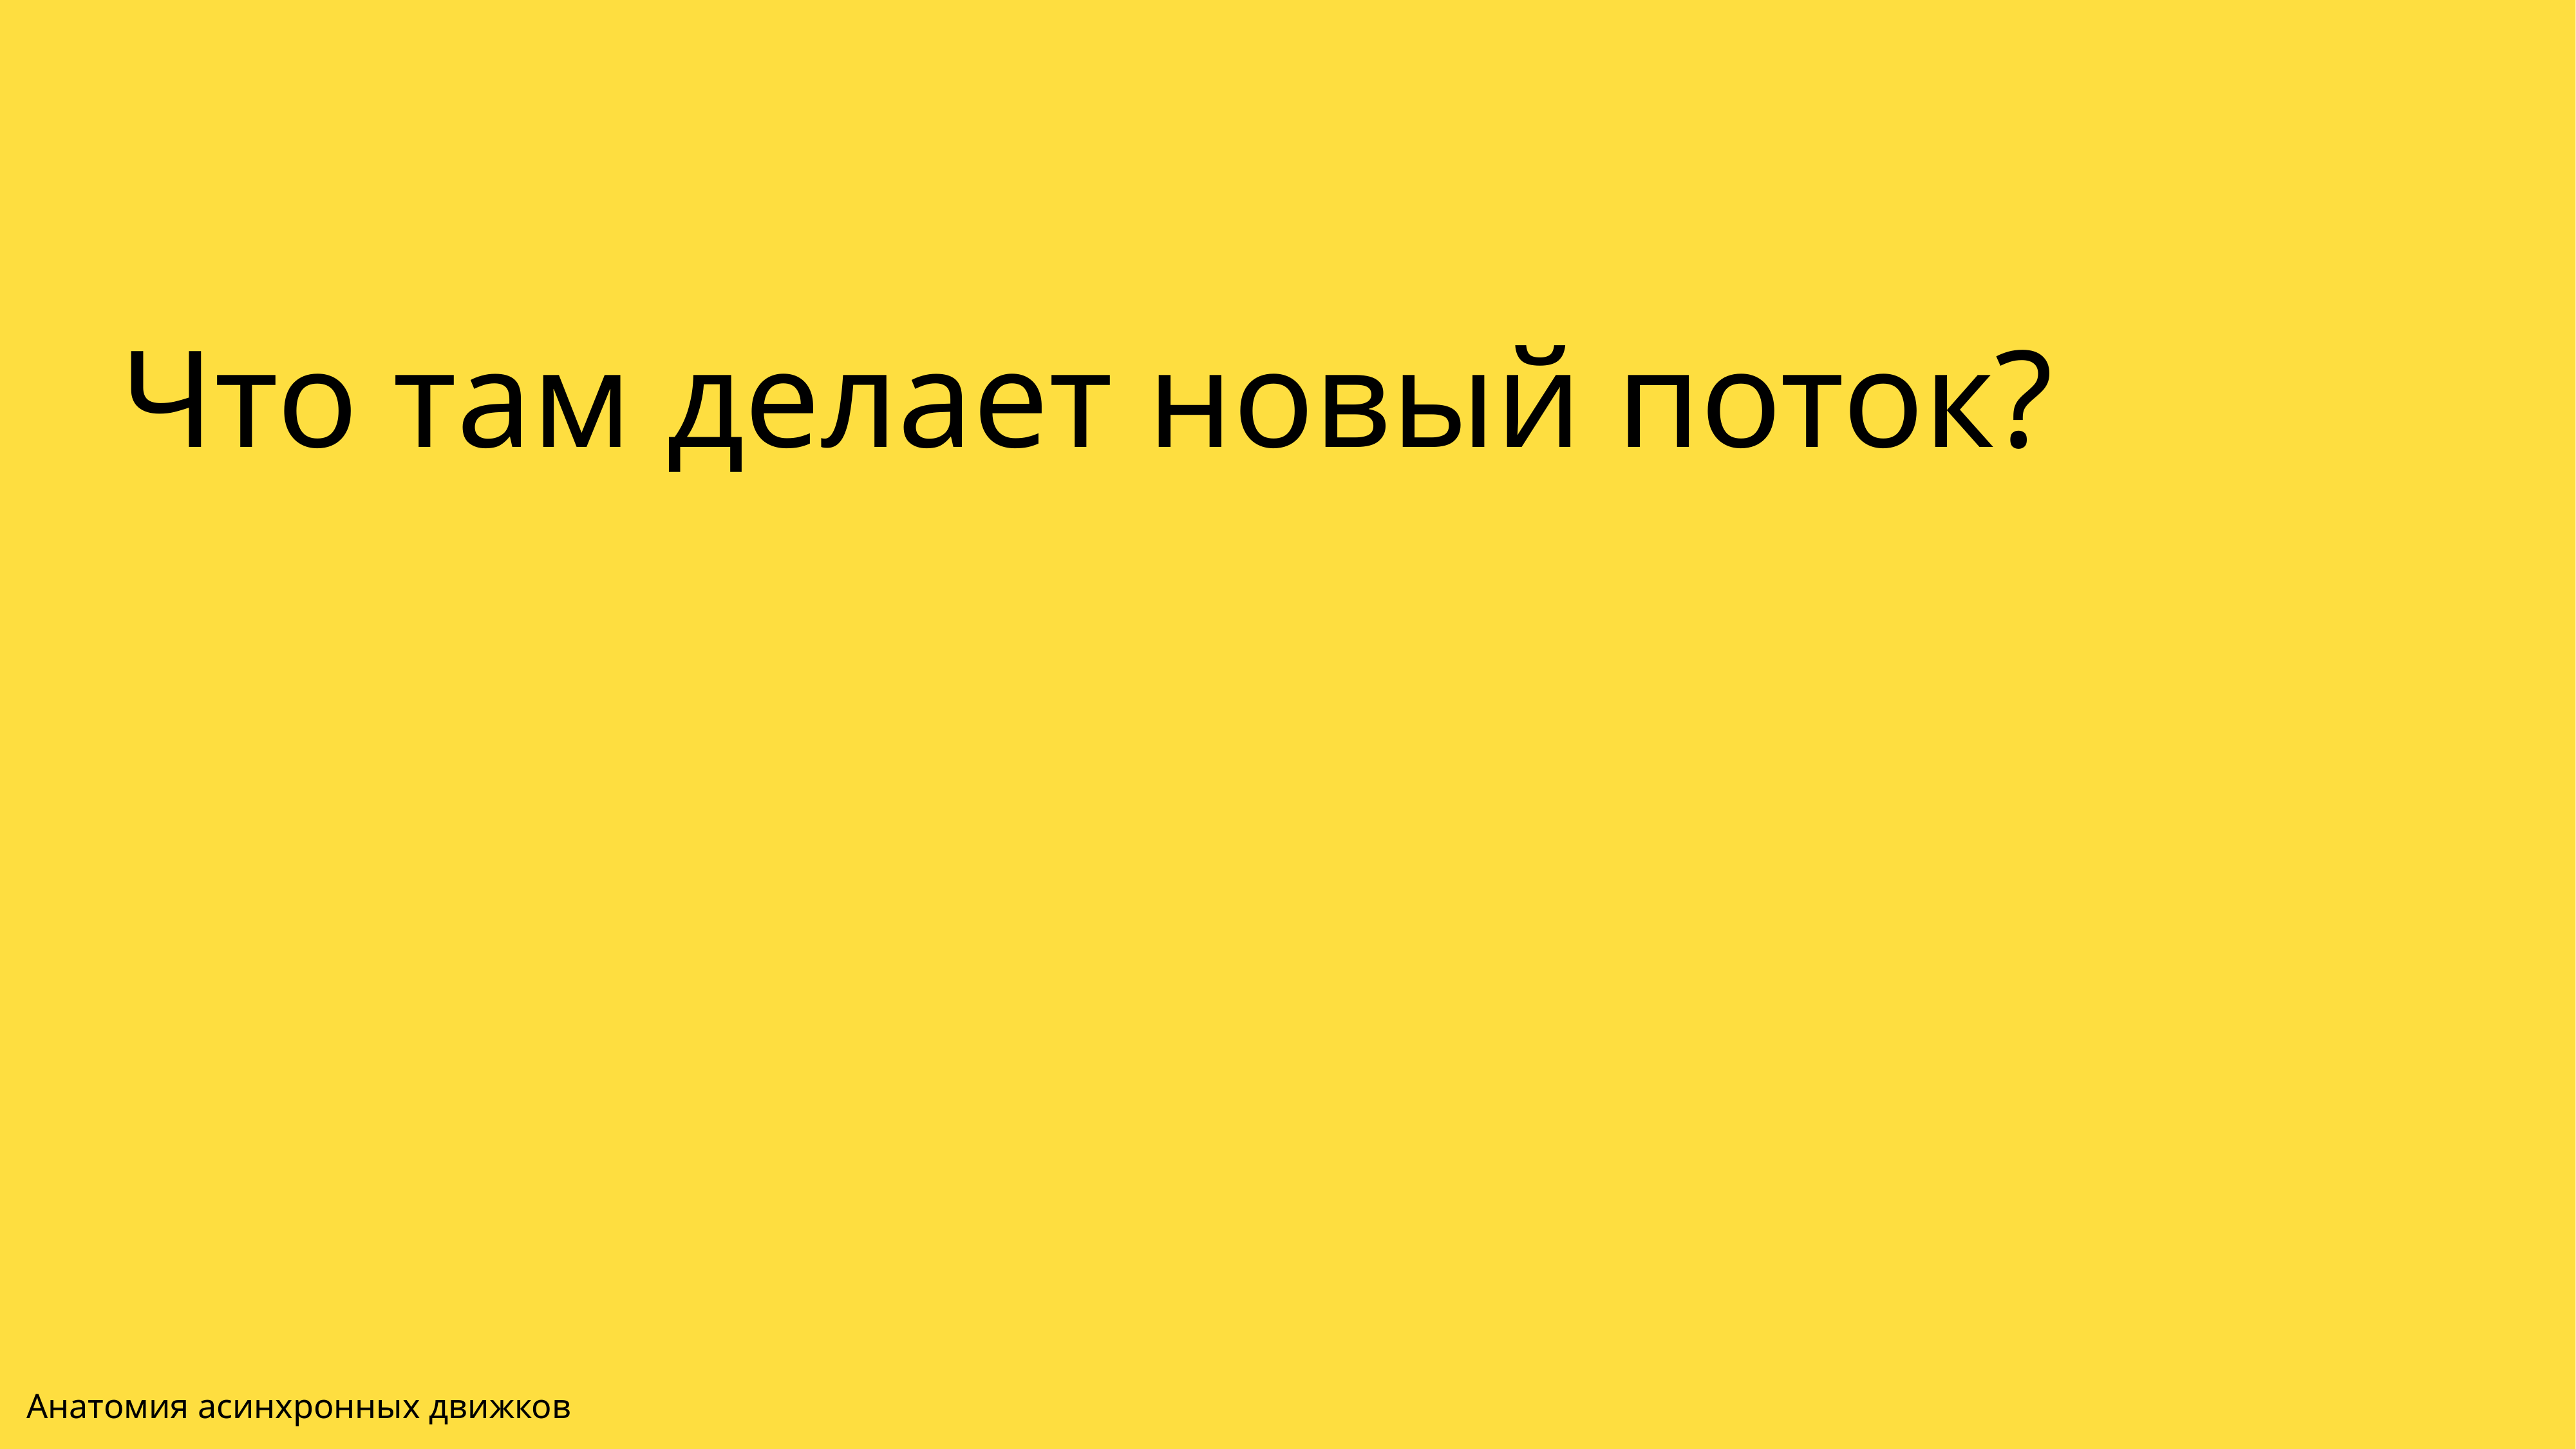

# Что там делает новый поток?
Анатомия асинхронных движков